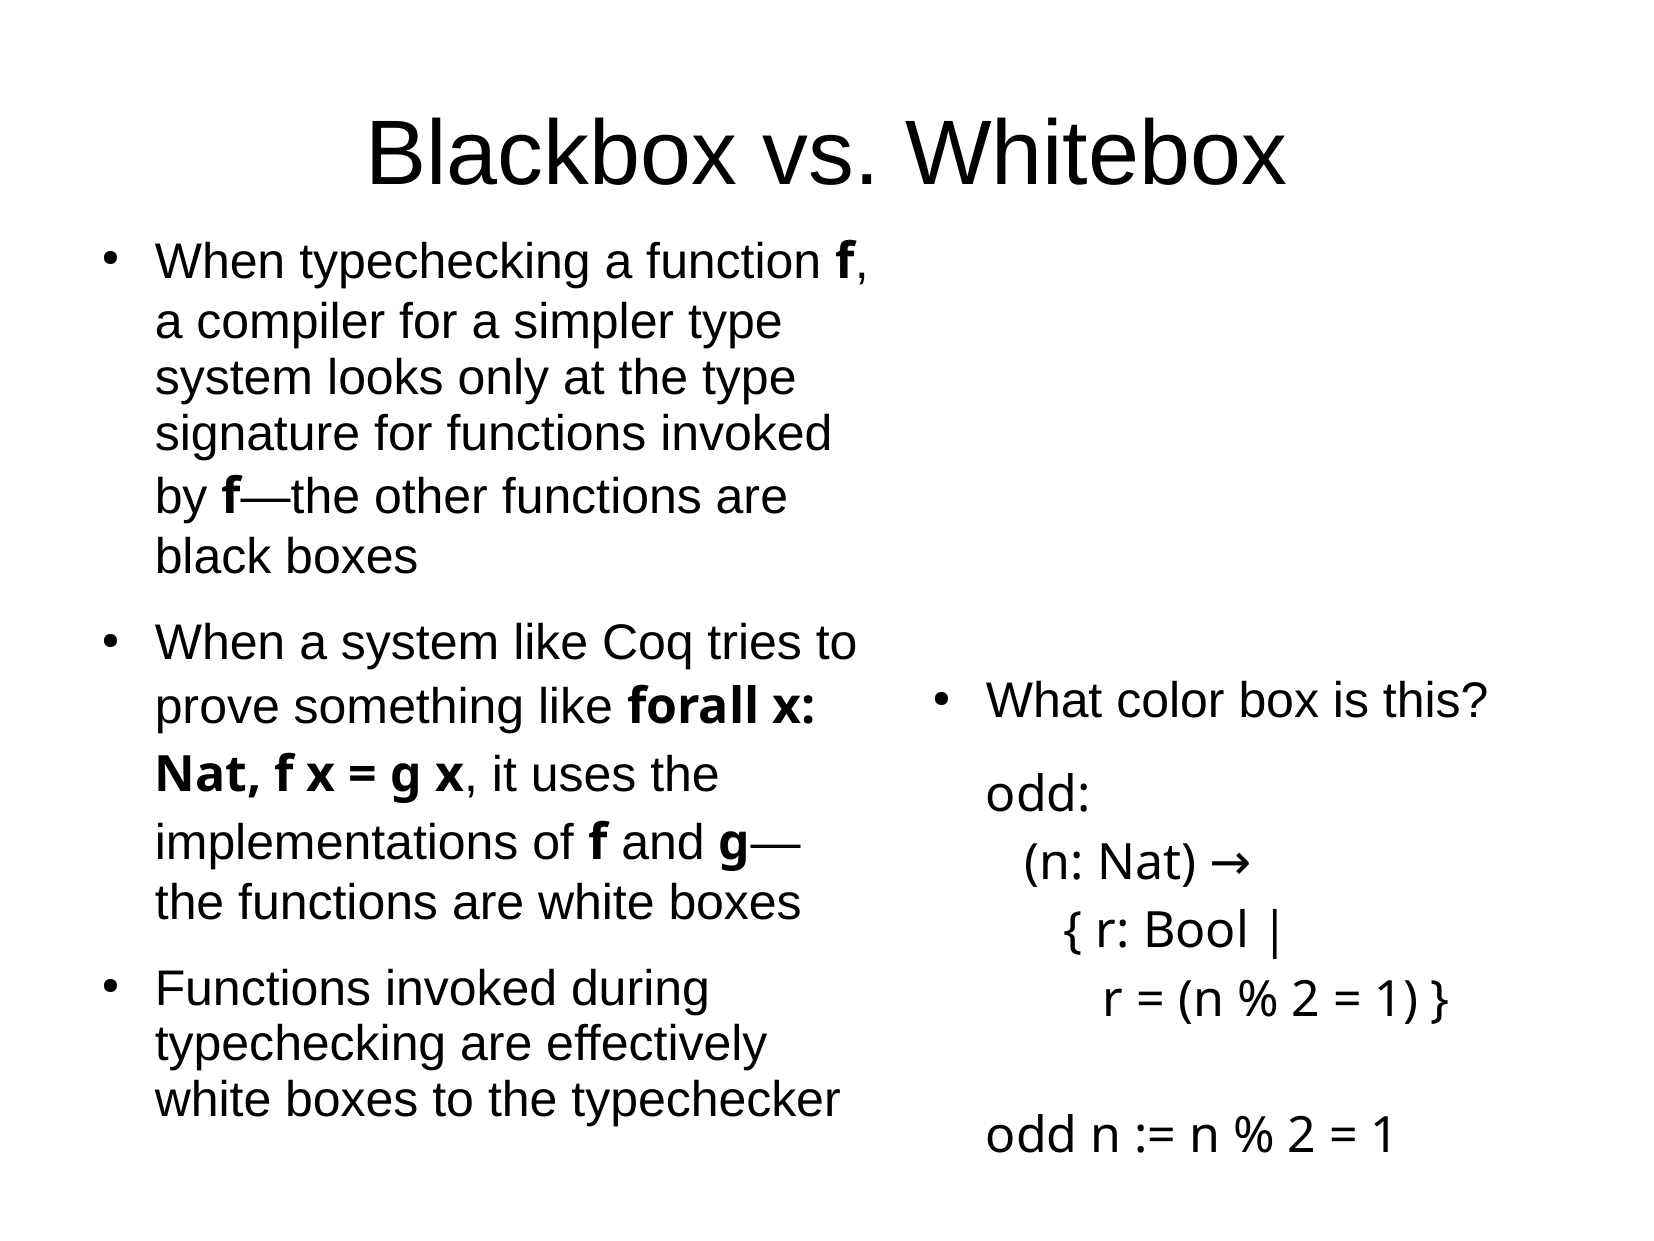

# Blackbox vs. Whitebox
When typechecking a function f, a compiler for a simpler type system looks only at the type signature for functions invoked by f—the other functions are black boxes
When a system like Coq tries to prove something like forall x: Nat, f x = g x, it uses the implementations of f and g—the functions are white boxes
Functions invoked during typechecking are effectively white boxes to the typechecker
What color box is this?
odd:
 (n: Nat) →
 { r: Bool |
 r = (n % 2 = 1) }
odd n := n % 2 = 1